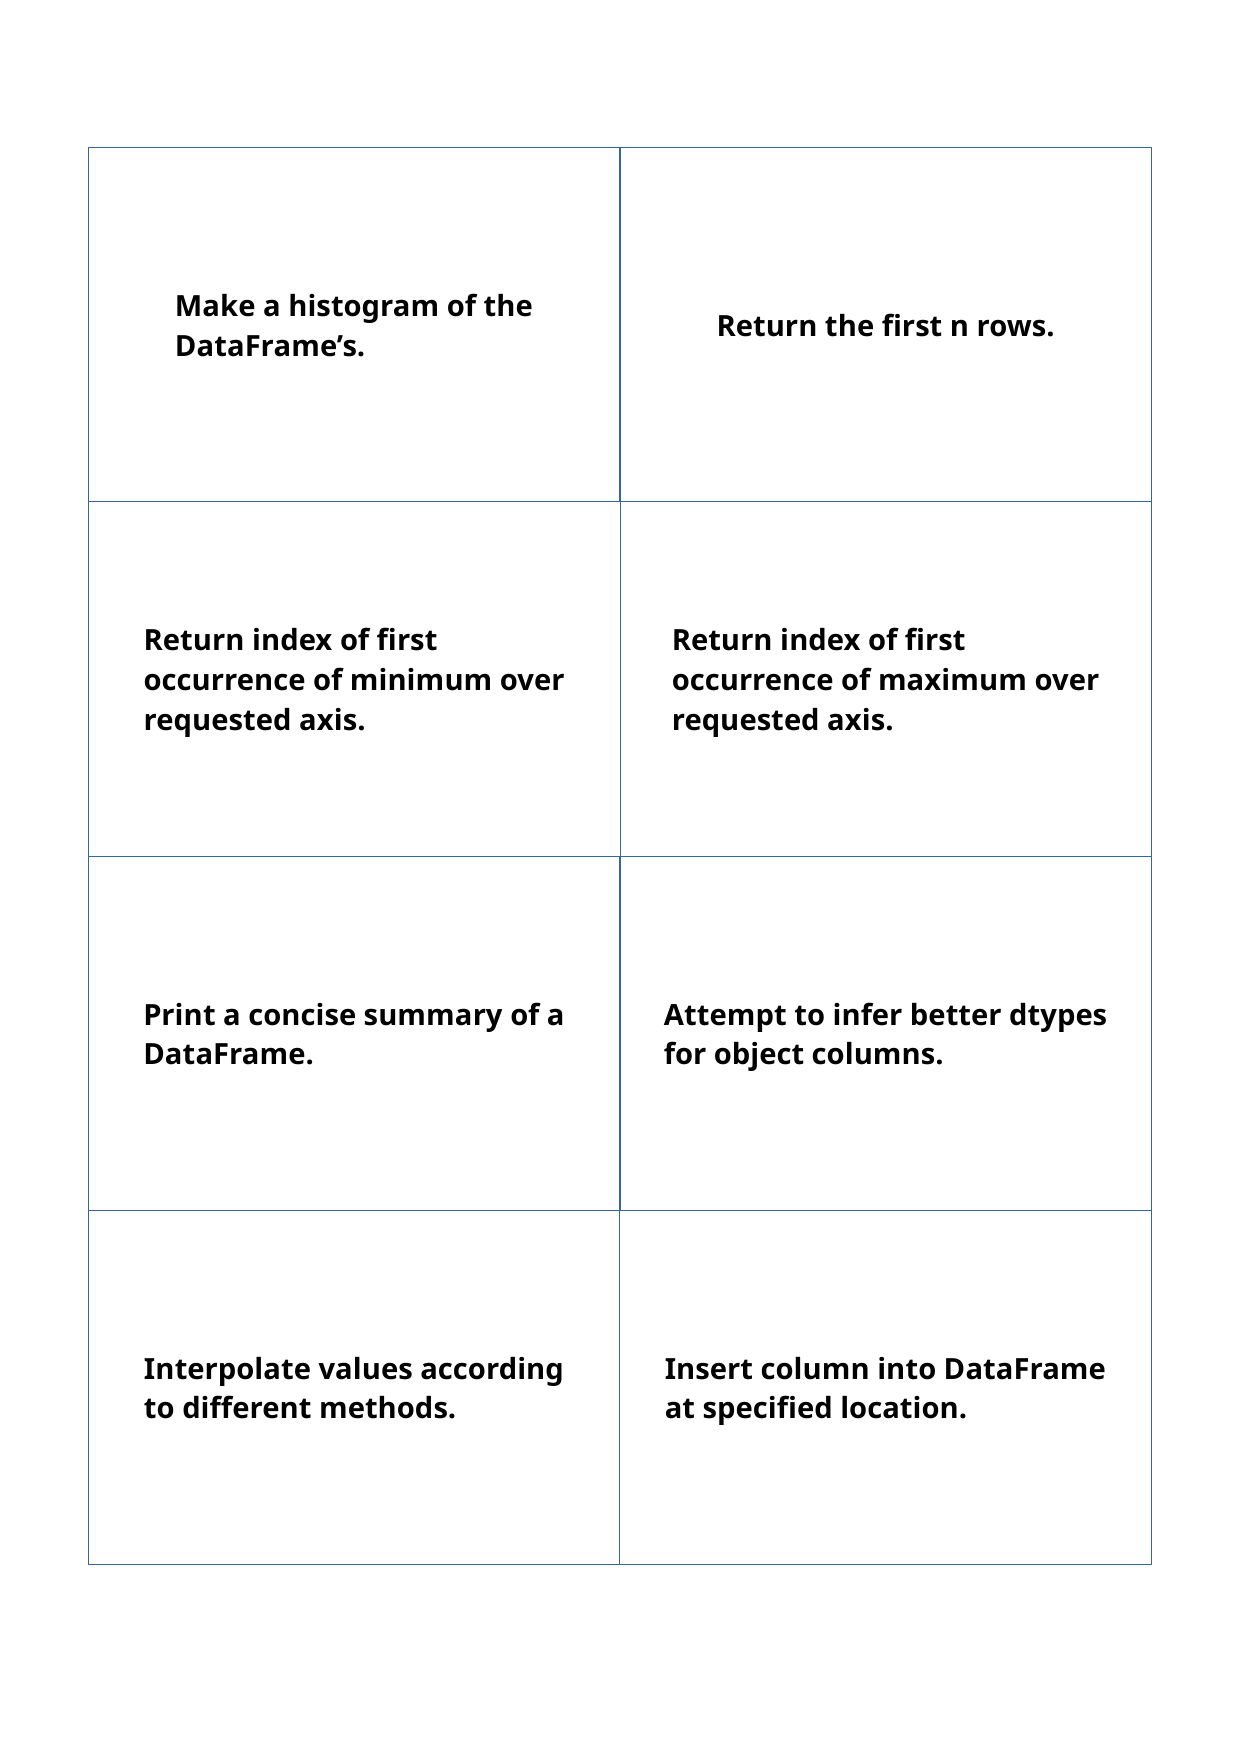

Make a histogram of the
DataFrame’s.
Return the first n rows.
Return index of first
occurrence of minimum over
requested axis.
Return index of first
occurrence of maximum over
requested axis.
Print a concise summary of a
DataFrame.
Attempt to infer better dtypes
for object columns.
Interpolate values according
to different methods.
Insert column into DataFrame
at specified location.